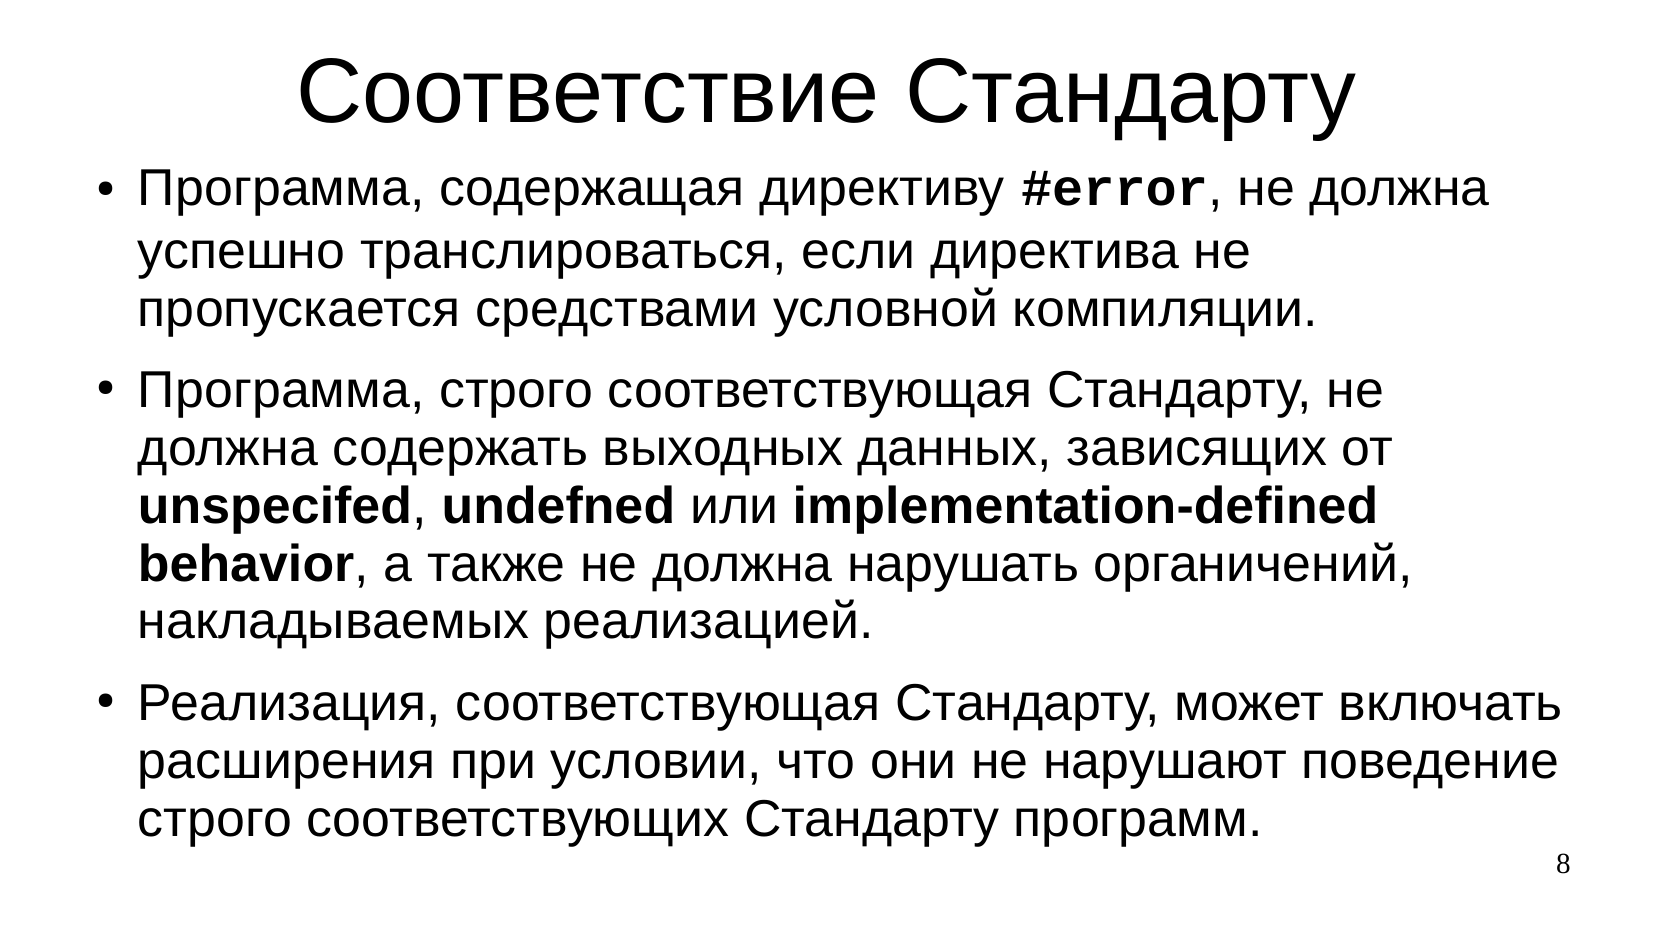

# Соответствие Стандарту
Программа, содержащая директиву #error, не должна успешно транслироваться, если директива не пропускается средствами условной компиляции.
Программа, строго соответствующая Стандарту, не должна содержать выходных данных, зависящих от unspecifed, undefned или implementation-defined behavior, а также не должна нарушать органичений, накладываемых реализацией.
Реализация, соответствующая Стандарту, может включать расширения при условии, что они не нарушают поведение строго соответствующих Стандарту программ.
8